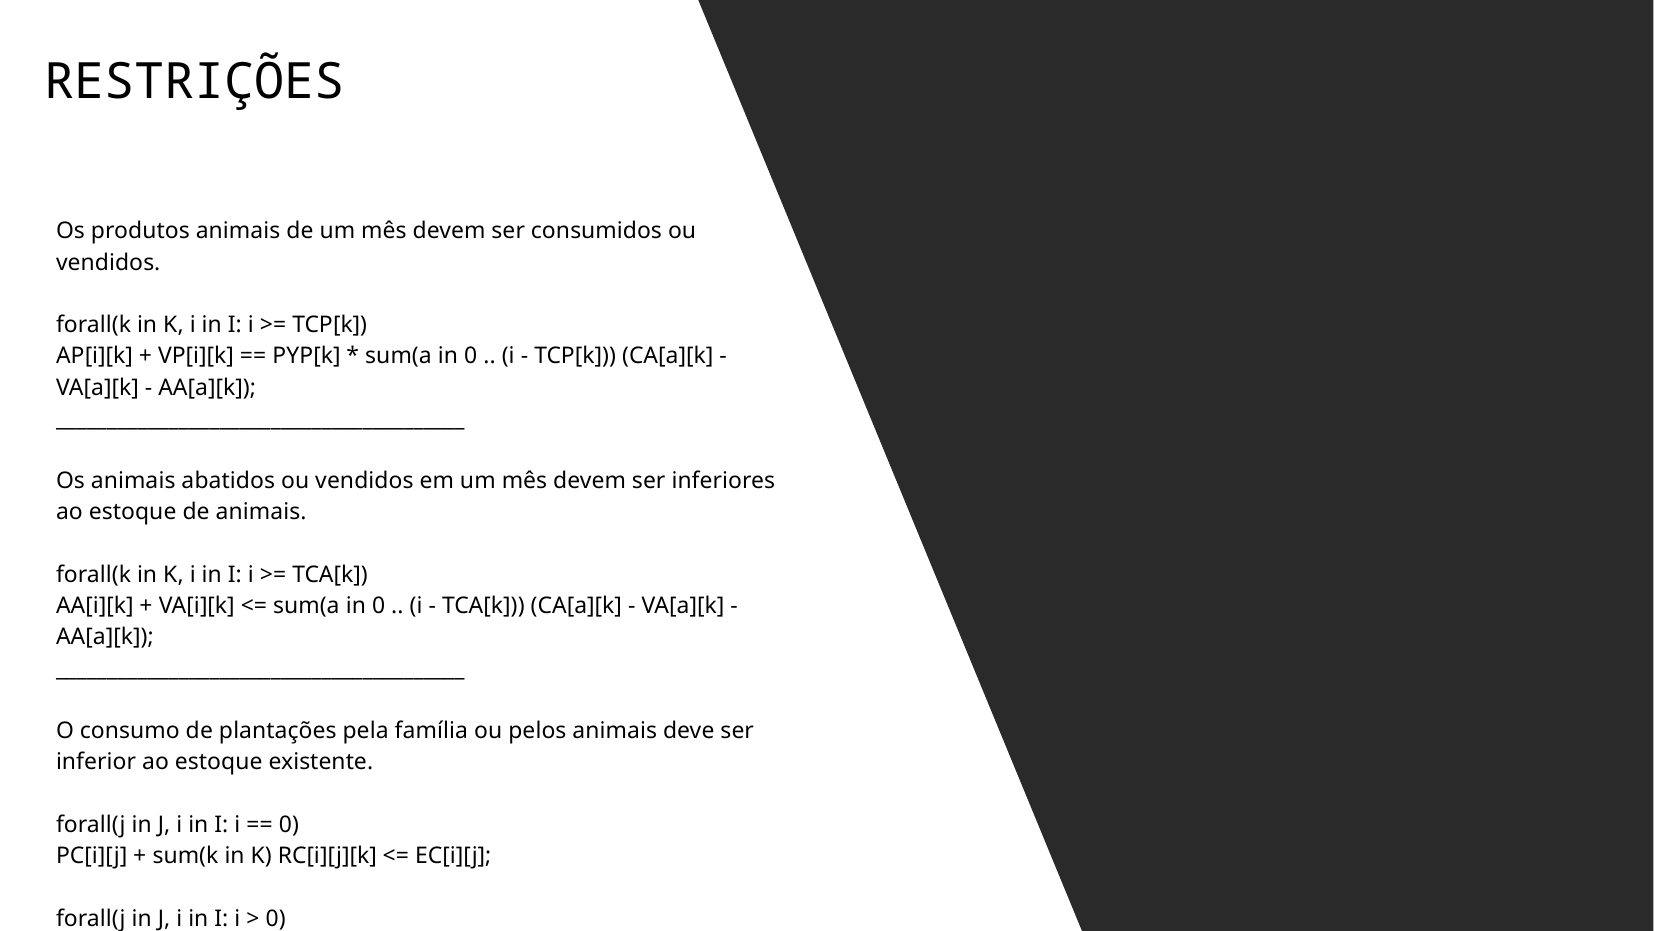

RESTRIÇÕES
Os produtos animais de um mês devem ser consumidos ou vendidos.
forall(k in K, i in I: i >= TCP[k])
AP[i][k] + VP[i][k] == PYP[k] * sum(a in 0 .. (i - TCP[k])) (CA[a][k] - VA[a][k] - AA[a][k]);
________________________________________
Os animais abatidos ou vendidos em um mês devem ser inferiores ao estoque de animais.
forall(k in K, i in I: i >= TCA[k])
AA[i][k] + VA[i][k] <= sum(a in 0 .. (i - TCA[k])) (CA[a][k] - VA[a][k] - AA[a][k]);
________________________________________
O consumo de plantações pela família ou pelos animais deve ser inferior ao estoque existente.
forall(j in J, i in I: i == 0)
PC[i][j] + sum(k in K) RC[i][j][k] <= EC[i][j];
forall(j in J, i in I: i > 0)
PC[i][j] + sum(k in K) RC[i][j][k] <= sum(a in (0..i)) EC[a][j] - sum(a in (0..(i-1))) (PC[a][j] + sum(k in K) RC[a][j][k]);